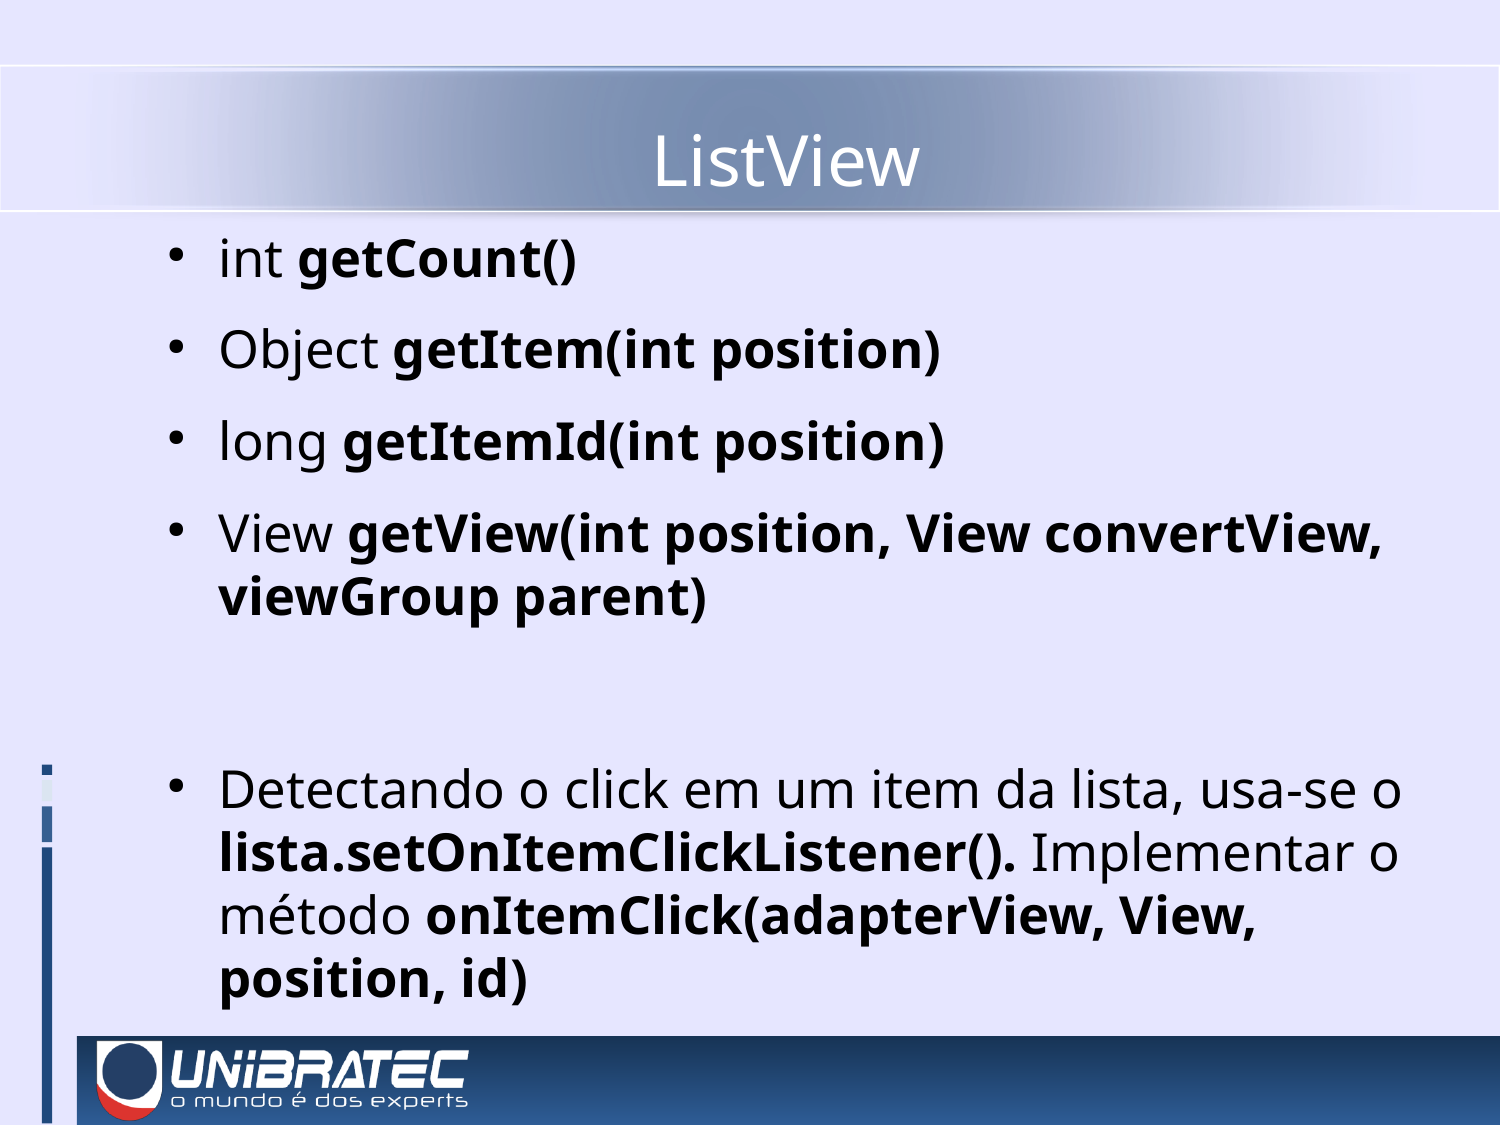

# ListView
int getCount()
Object getItem(int position)
long getItemId(int position)
View getView(int position, View convertView, viewGroup parent)
Detectando o click em um item da lista, usa-se o lista.setOnItemClickListener(). Implementar o método onItemClick(adapterView, View, position, id)